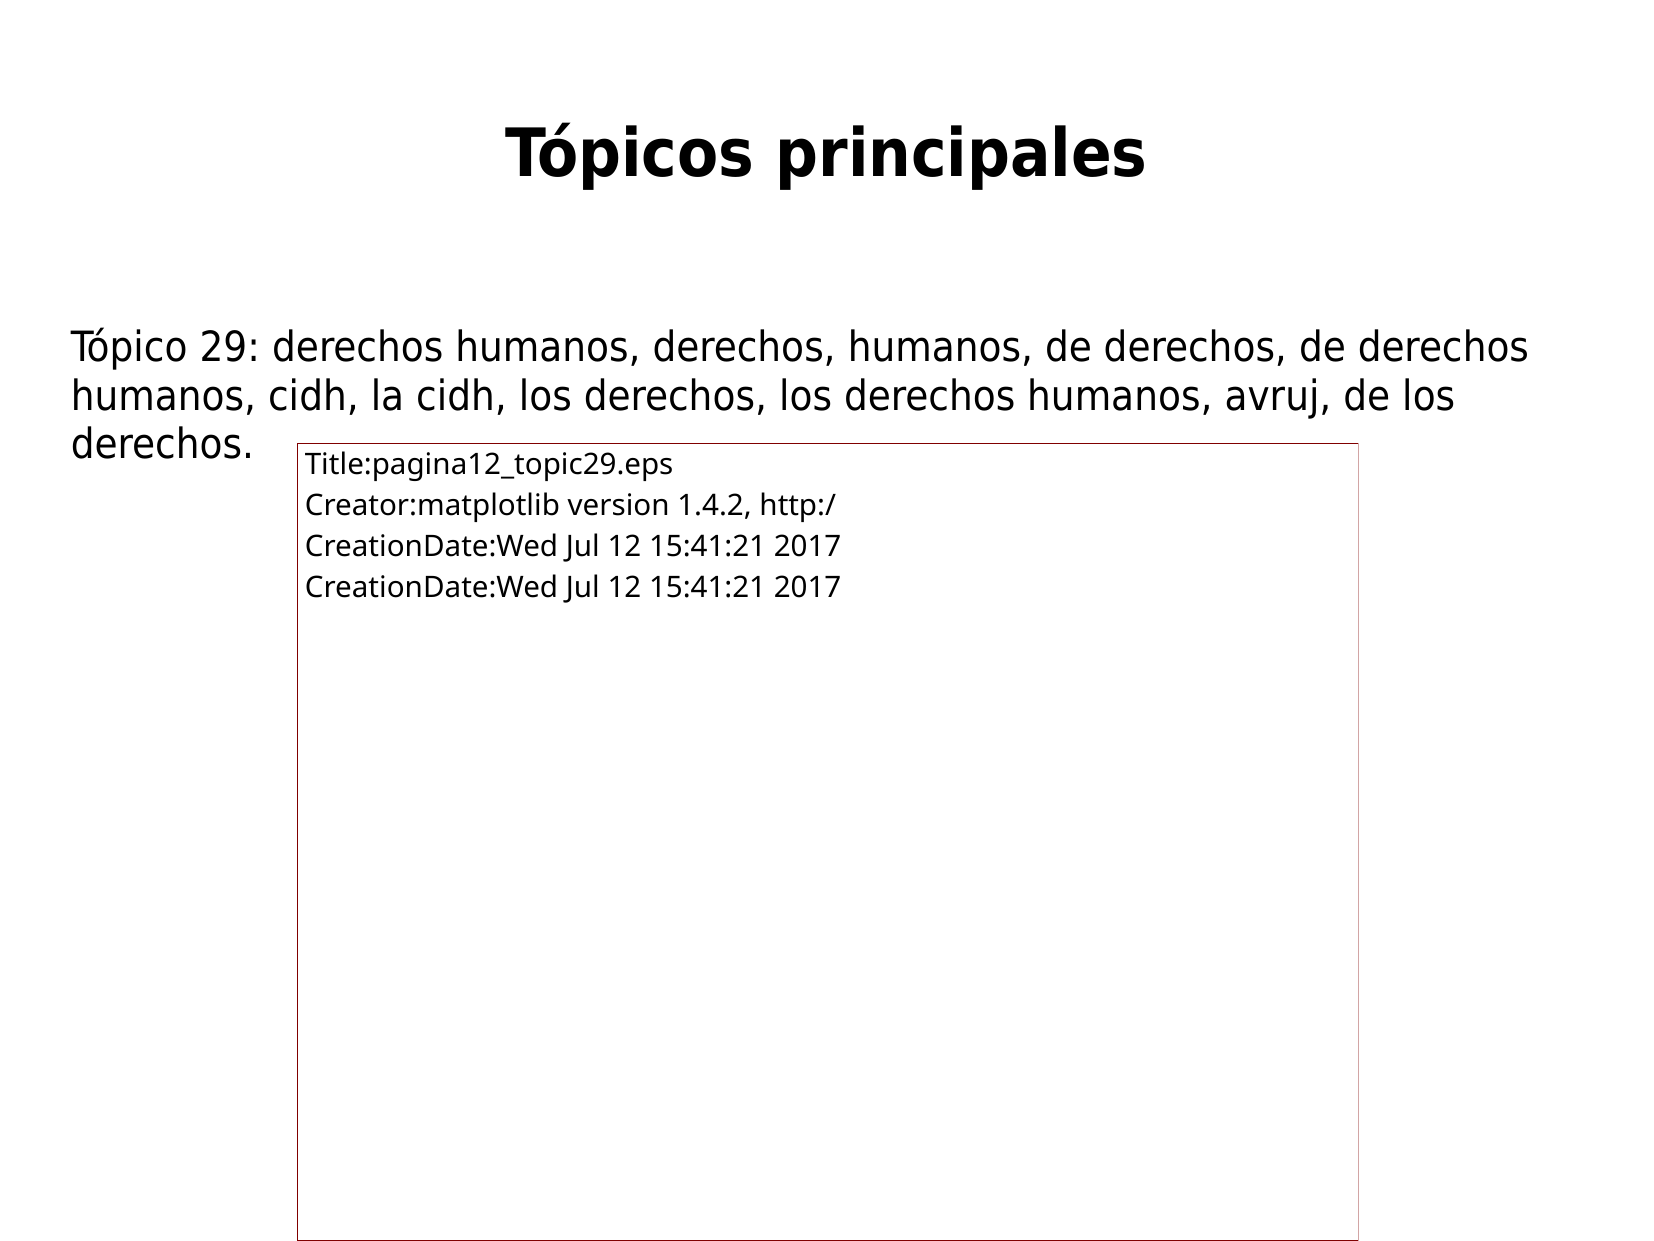

# Tópicos principales
Tópico 29: derechos humanos, derechos, humanos, de derechos, de derechos humanos, cidh, la cidh, los derechos, los derechos humanos, avruj, de los derechos.